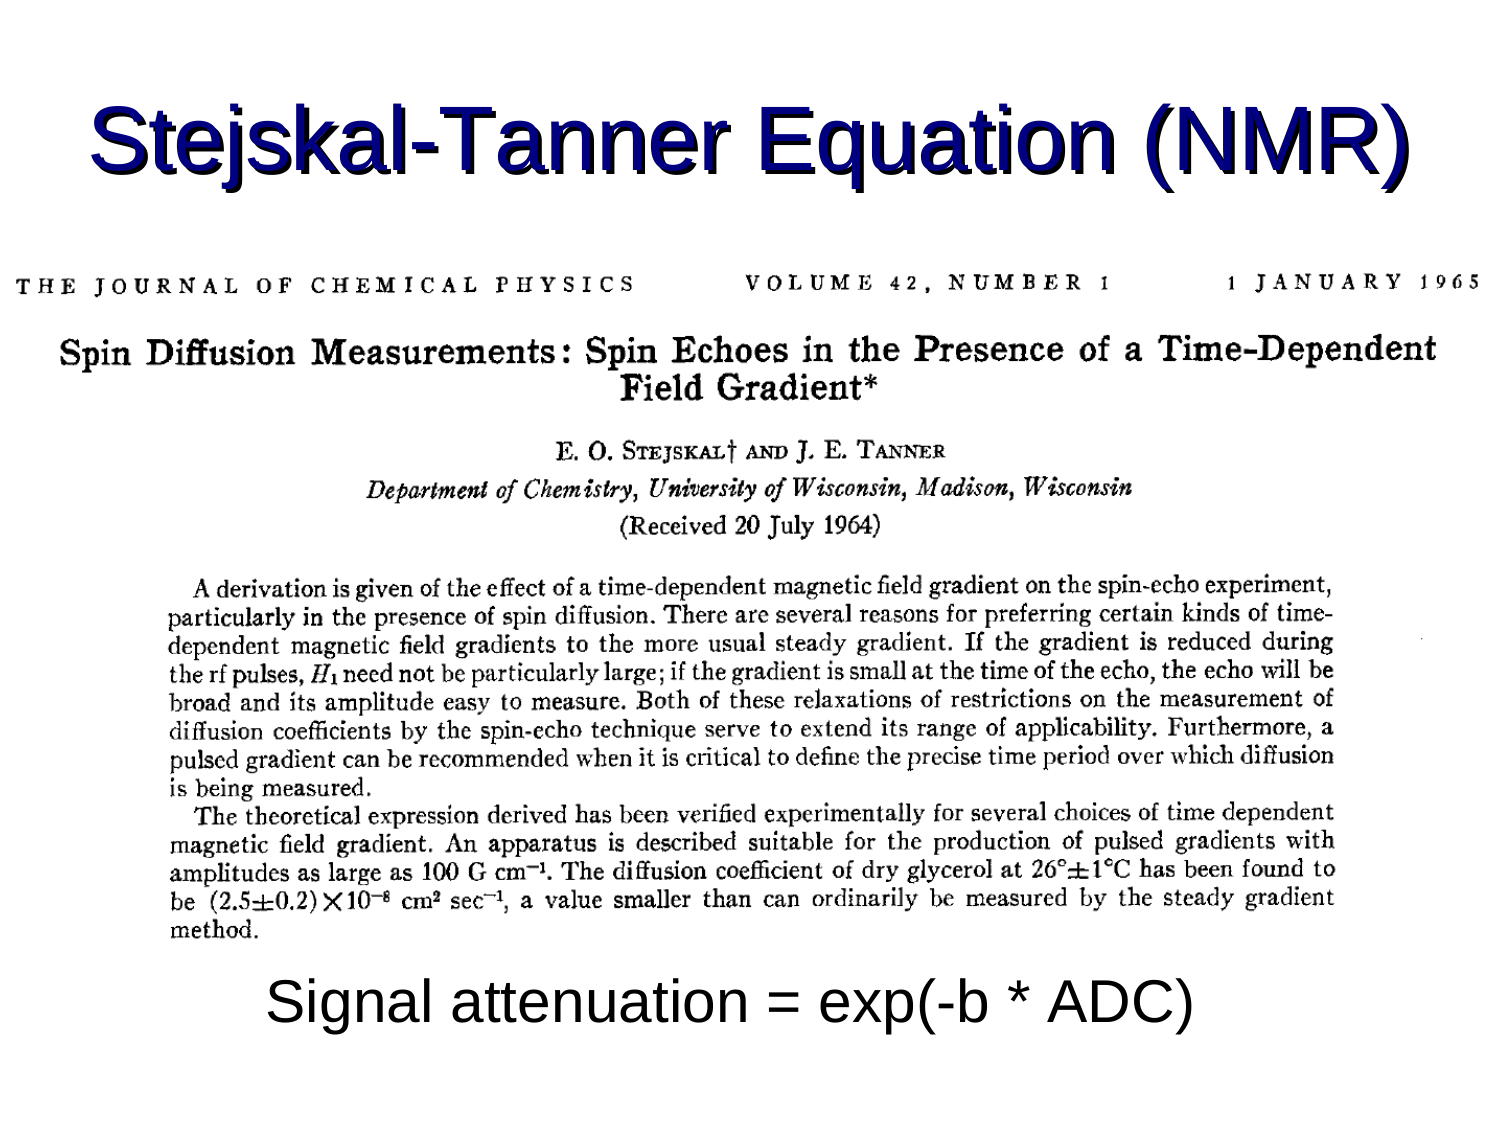

# Stejskal-Tanner Equation (NMR)
Signal attenuation = exp(-b * ADC)